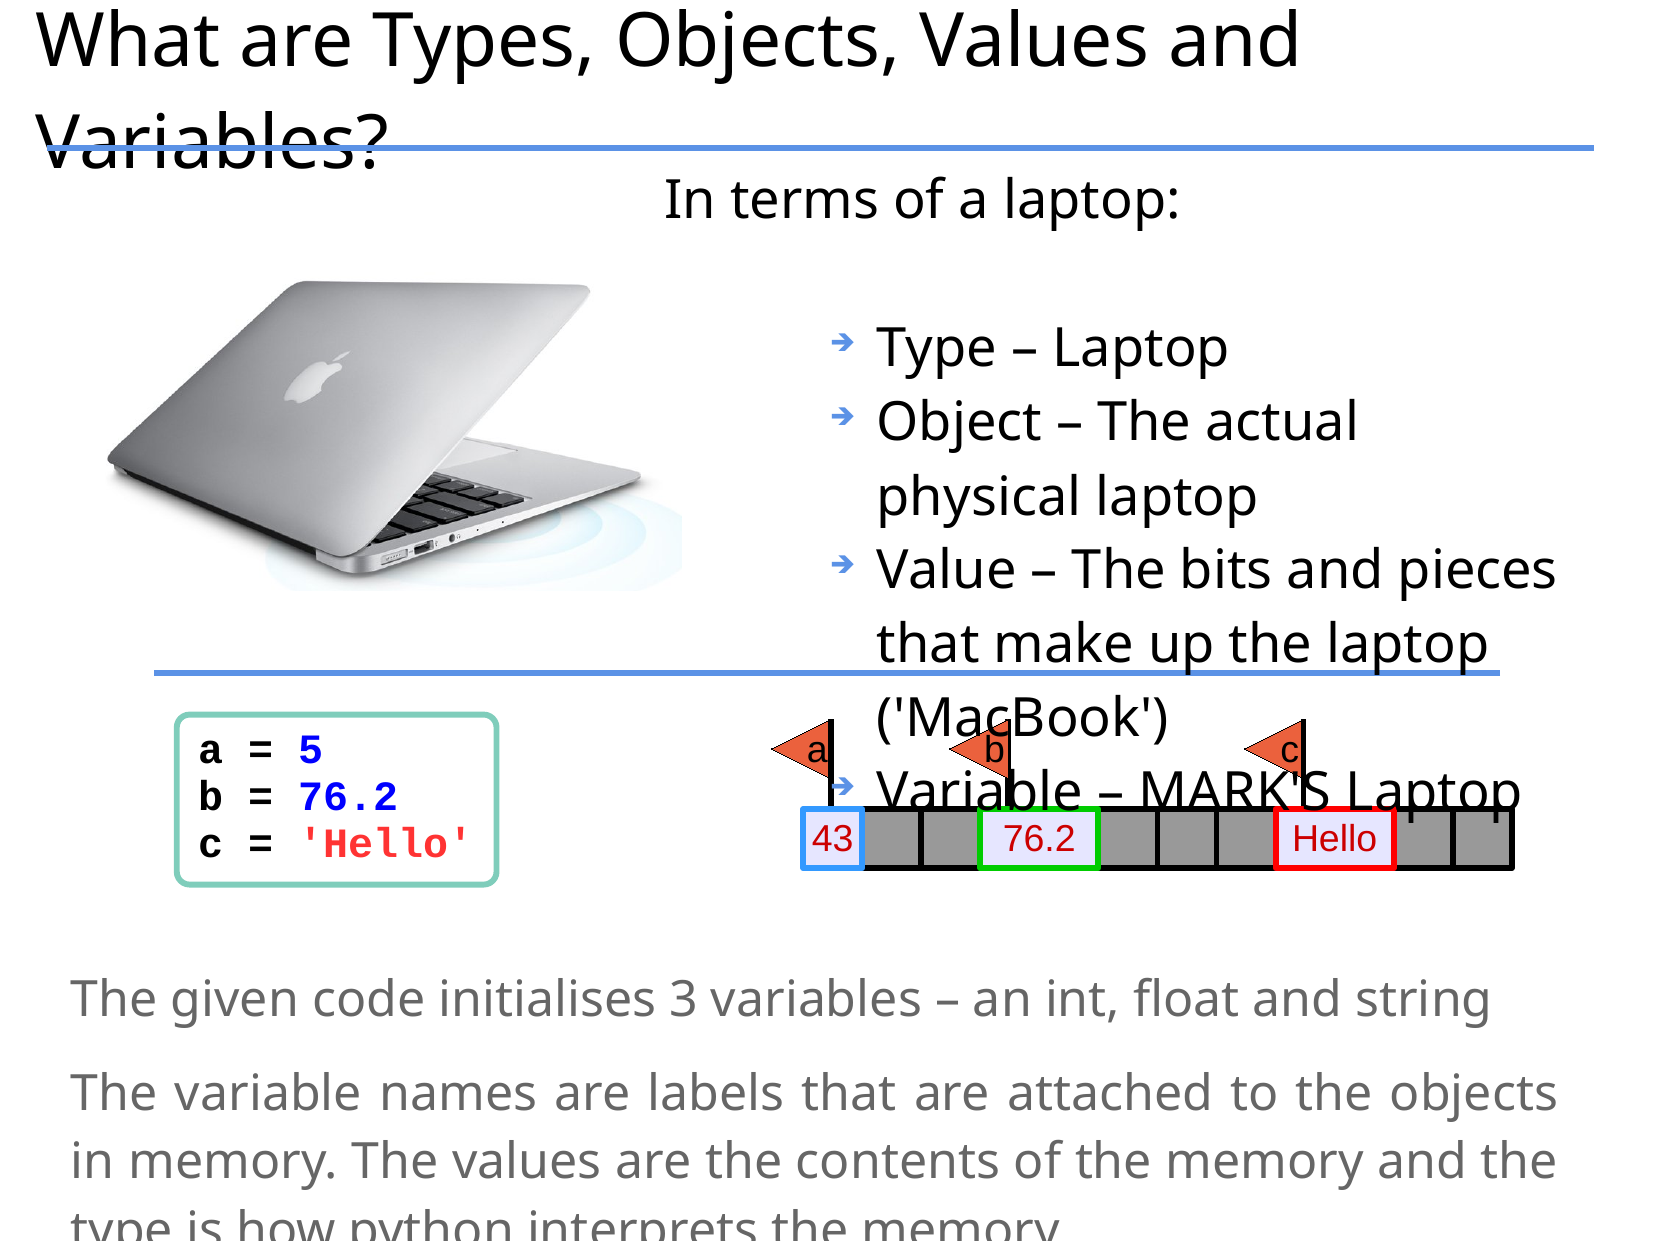

# What are Types, Objects, Values and Variables?
In terms of a laptop:
Type – Laptop
Object – The actual physical laptop
Value – The bits and pieces that make up the laptop ('MacBook')
Variable – MARK'S Laptop
a = 5
b = 76.2
c = 'Hello'
 a
 b
 c
43
76.2
Hello
The given code initialises 3 variables – an int, float and string
The variable names are labels that are attached to the objects in memory. The values are the contents of the memory and the type is how python interprets the memory